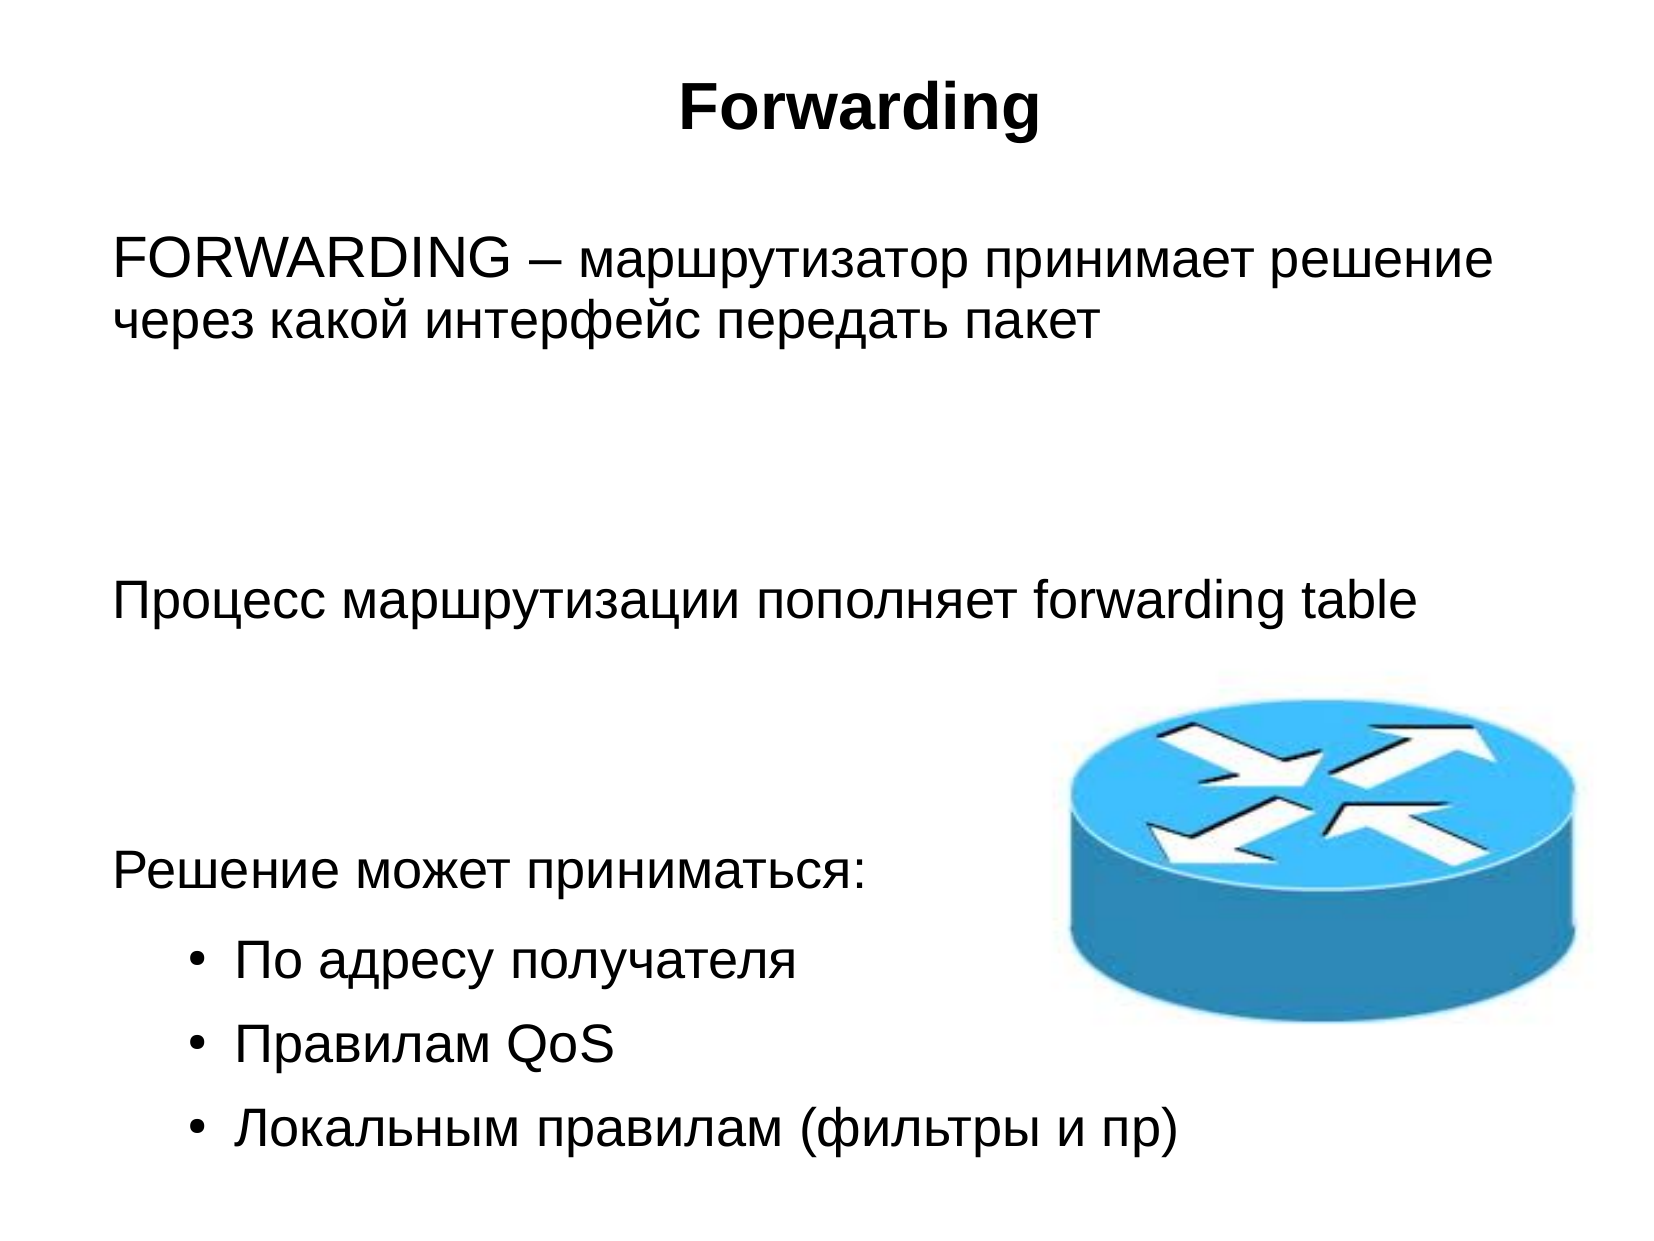

Forwarding
# FORWARDING – маршрутизатор принимает решение через какой интерфейс передать пакет
Процесс маршрутизации пополняет forwarding table
Решение может приниматься:
По адресу получателя
Правилам QoS
Локальным правилам (фильтры и пр)